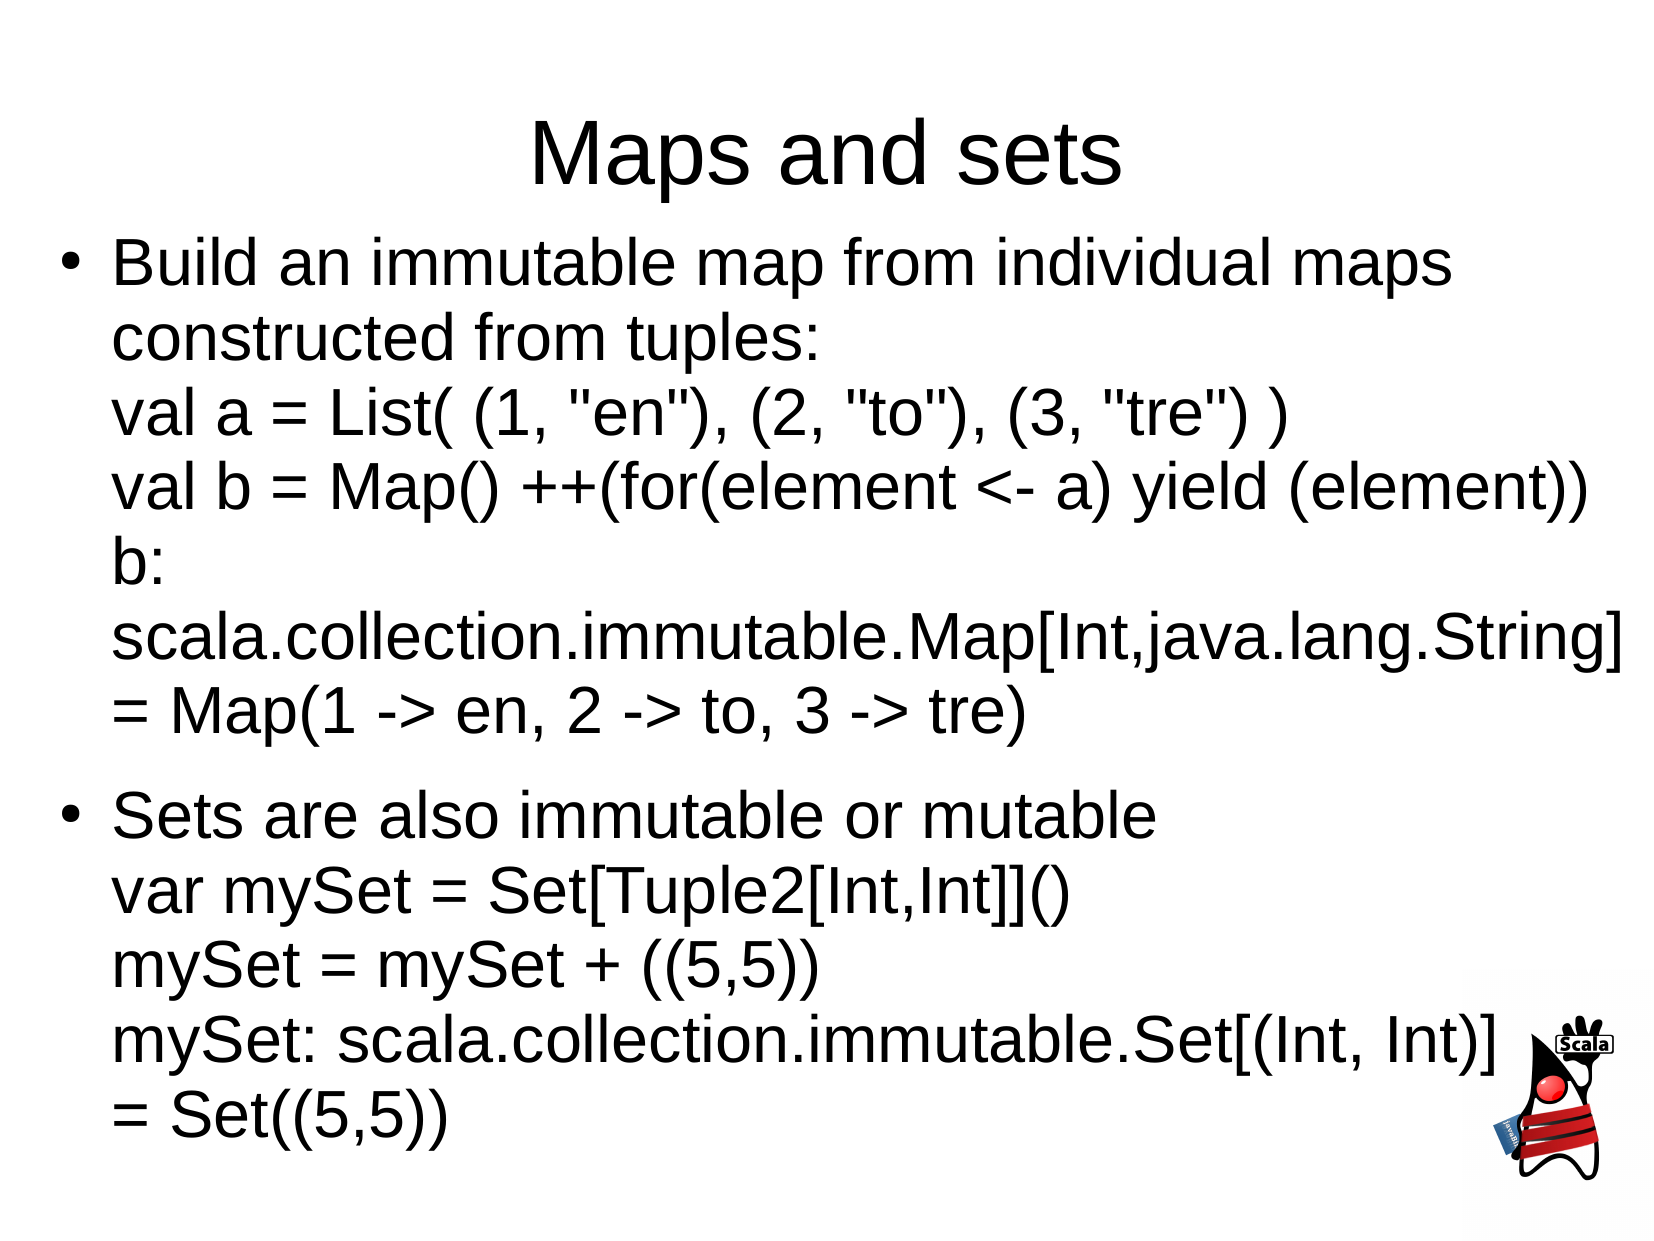

# Maps and sets
Build an immutable map from individual maps constructed from tuples:
val a = List( (1, "en"), (2, "to"), (3, "tre") )
val b = Map() ++(for(element <- a) yield (element))
b: scala.collection.immutable.Map[Int,java.lang.String] = Map(1 -> en, 2 -> to, 3 -> tre)
Sets are also immutable or mutable
var mySet = Set[Tuple2[Int,Int]]()
mySet = mySet + ((5,5))
mySet: scala.collection.immutable.Set[(Int, Int)]
= Set((5,5))